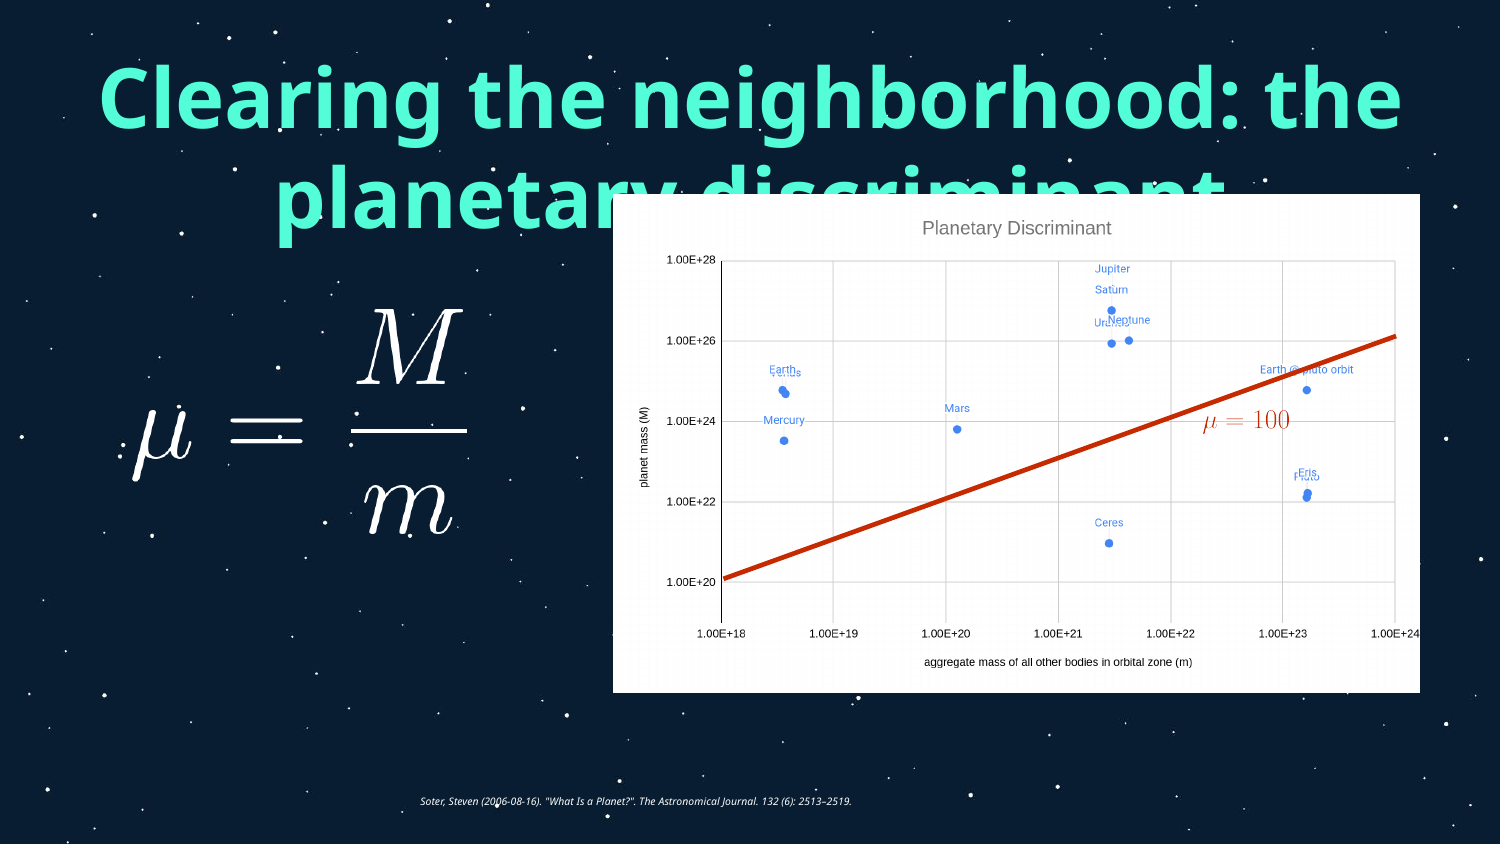

# Clearing the neighborhood: the planetary discriminant
Soter, Steven (2006-08-16). "What Is a Planet?". The Astronomical Journal. 132 (6): 2513–2519.